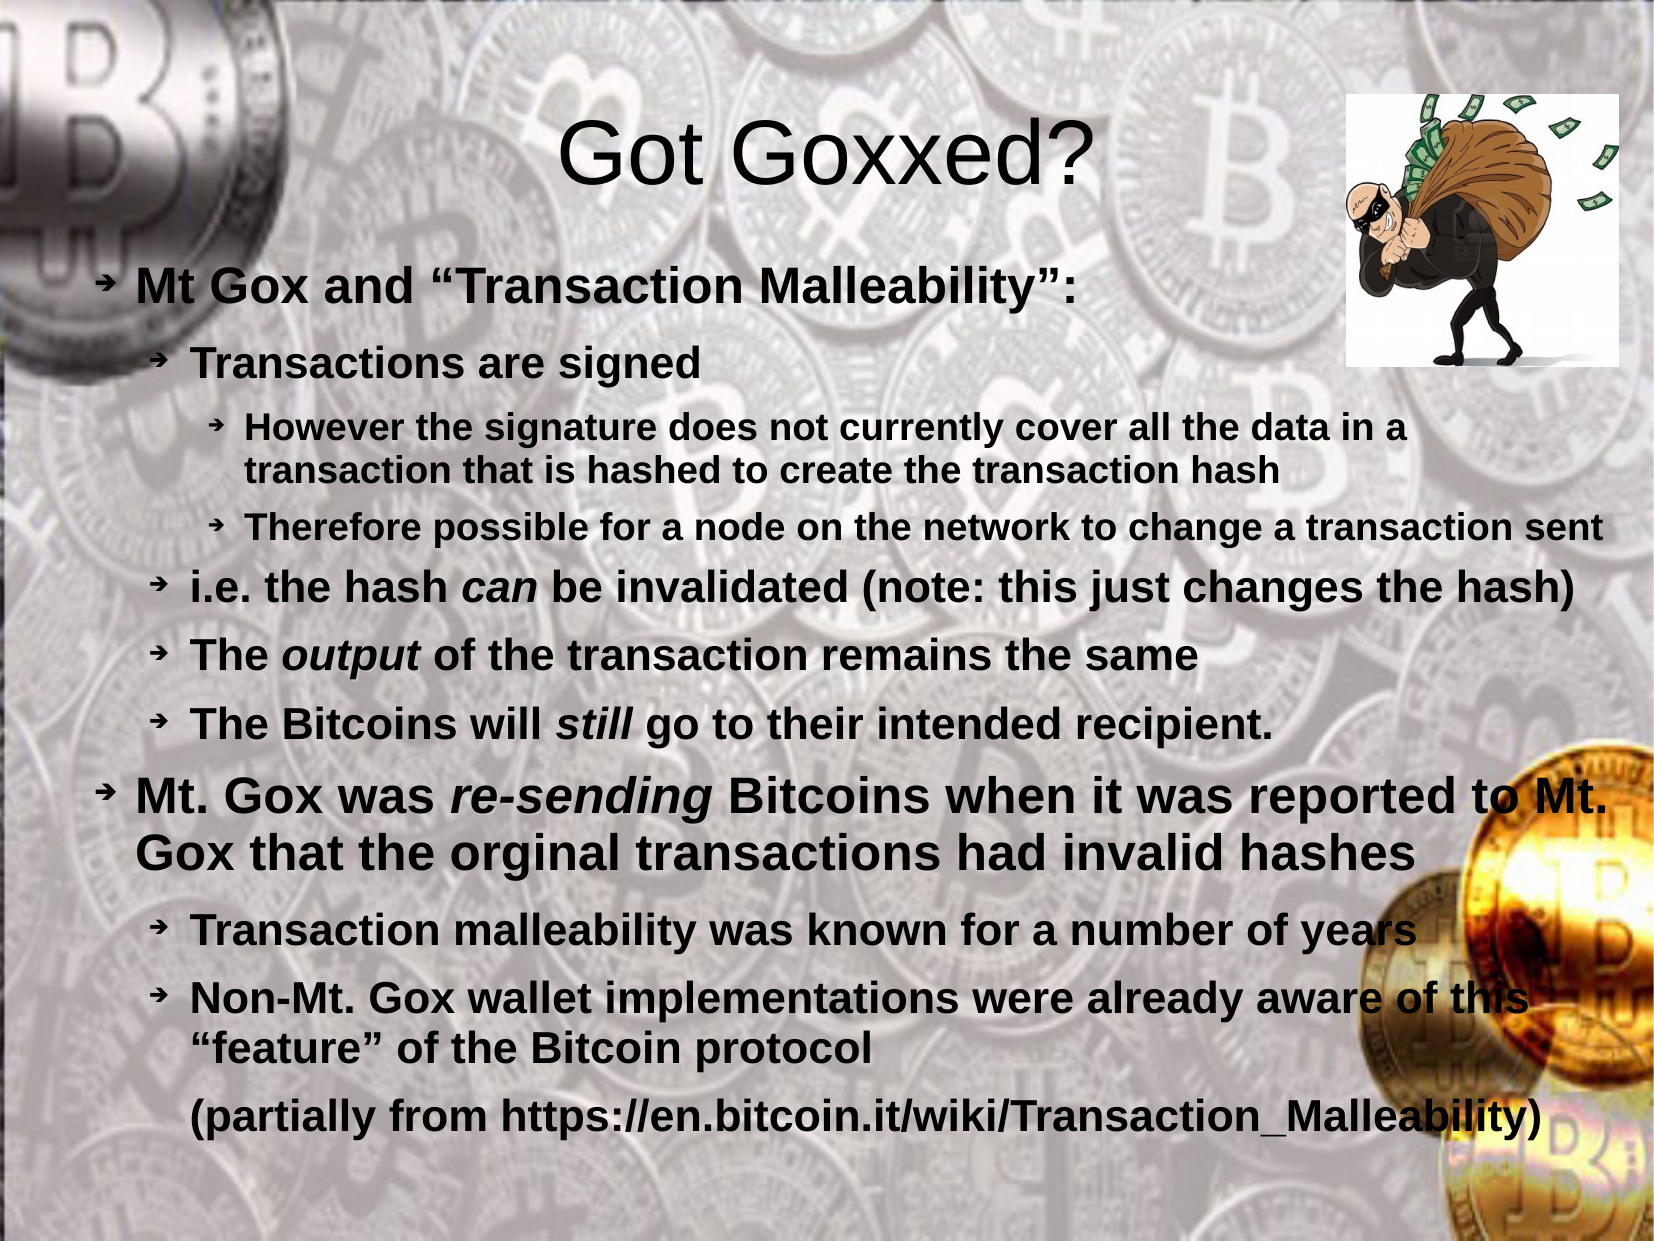

# Got Goxxed?
Mt Gox and “Transaction Malleability”:
Transactions are signed
However the signature does not currently cover all the data in a transaction that is hashed to create the transaction hash
Therefore possible for a node on the network to change a transaction sent
i.e. the hash can be invalidated (note: this just changes the hash)
The output of the transaction remains the same
The Bitcoins will still go to their intended recipient.
Mt. Gox was re-sending Bitcoins when it was reported to Mt. Gox that the orginal transactions had invalid hashes
Transaction malleability was known for a number of years
Non-Mt. Gox wallet implementations were already aware of this “feature” of the Bitcoin protocol
(partially from https://en.bitcoin.it/wiki/Transaction_Malleability)